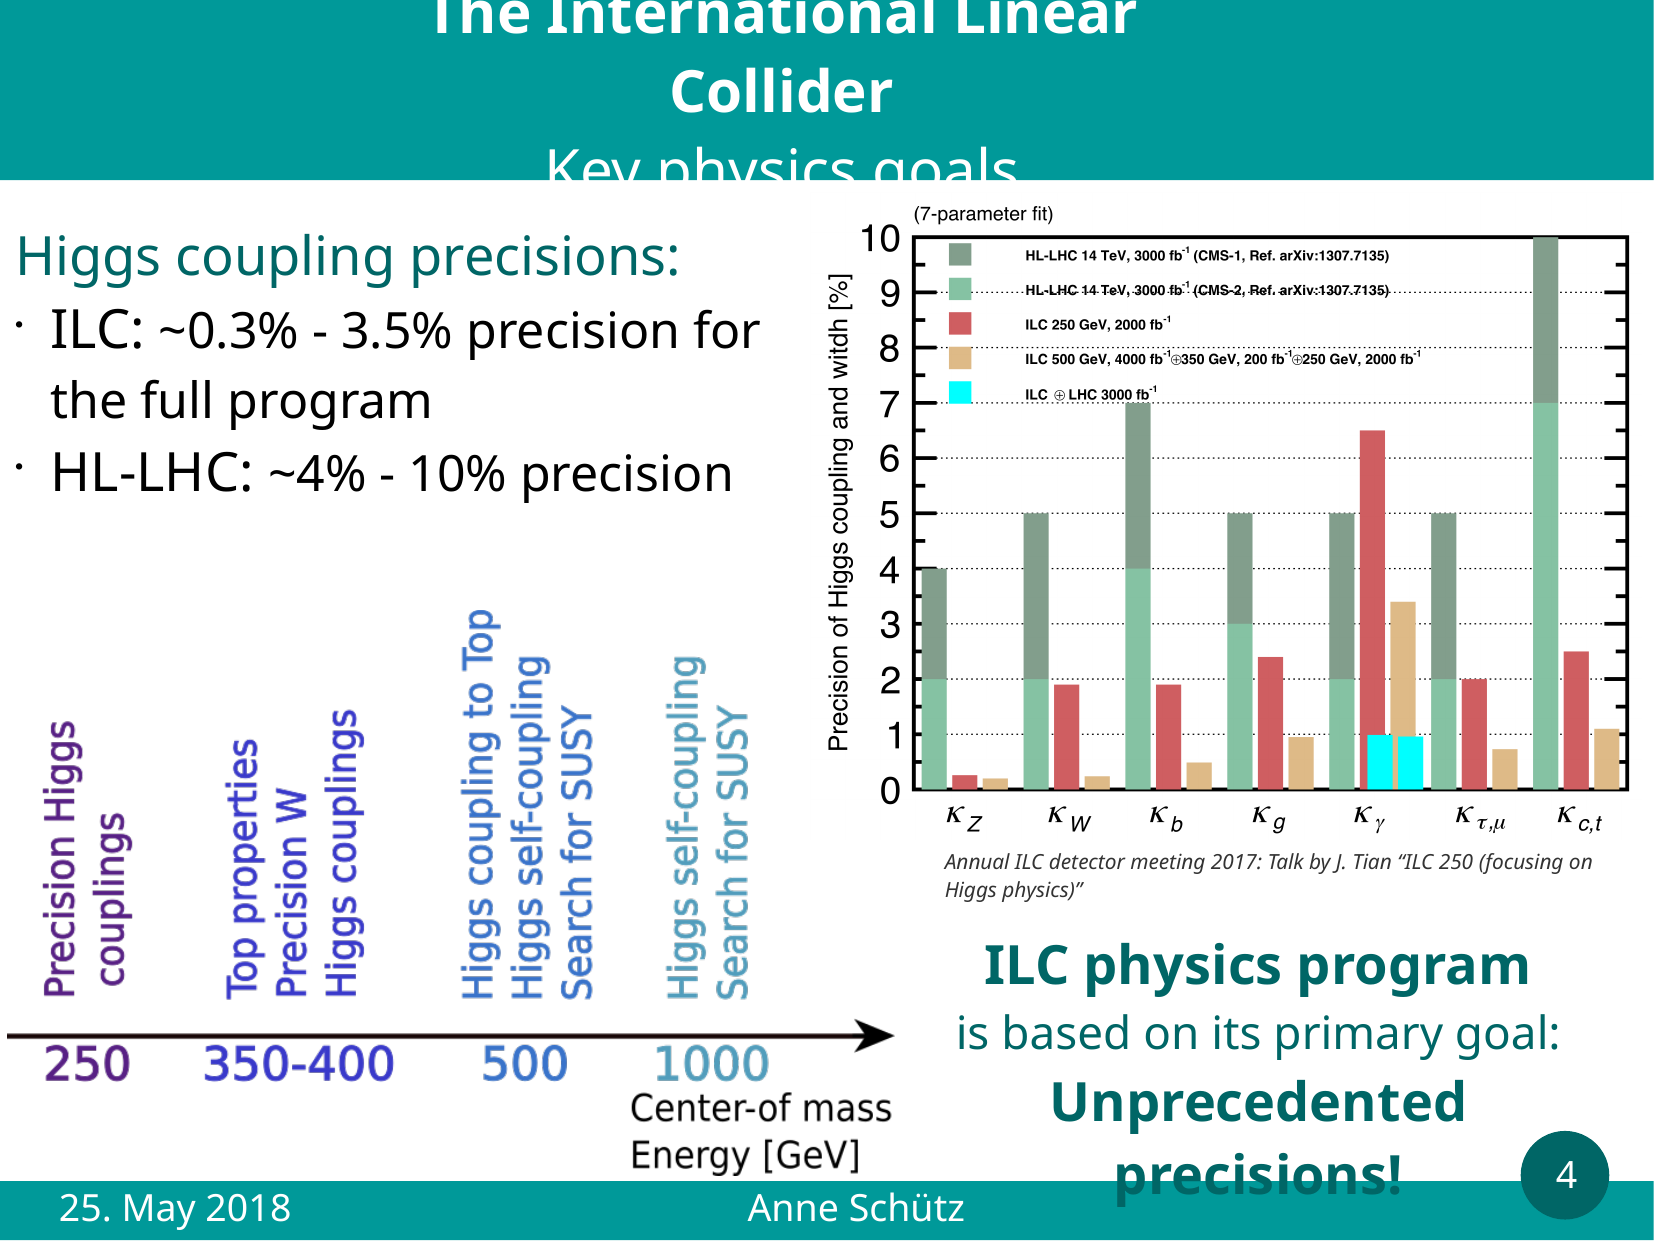

# The International Linear Collider Key physics goals
Annual ILC detector meeting 2017: Talk by J. Tian “ILC 250 (focusing on Higgs physics)”
Higgs coupling precisions:
ILC: ~0.3% - 3.5% precision for the full program
HL-LHC: ~4% - 10% precision
ILC physics program
is based on its primary goal:
Unprecedented precisions!